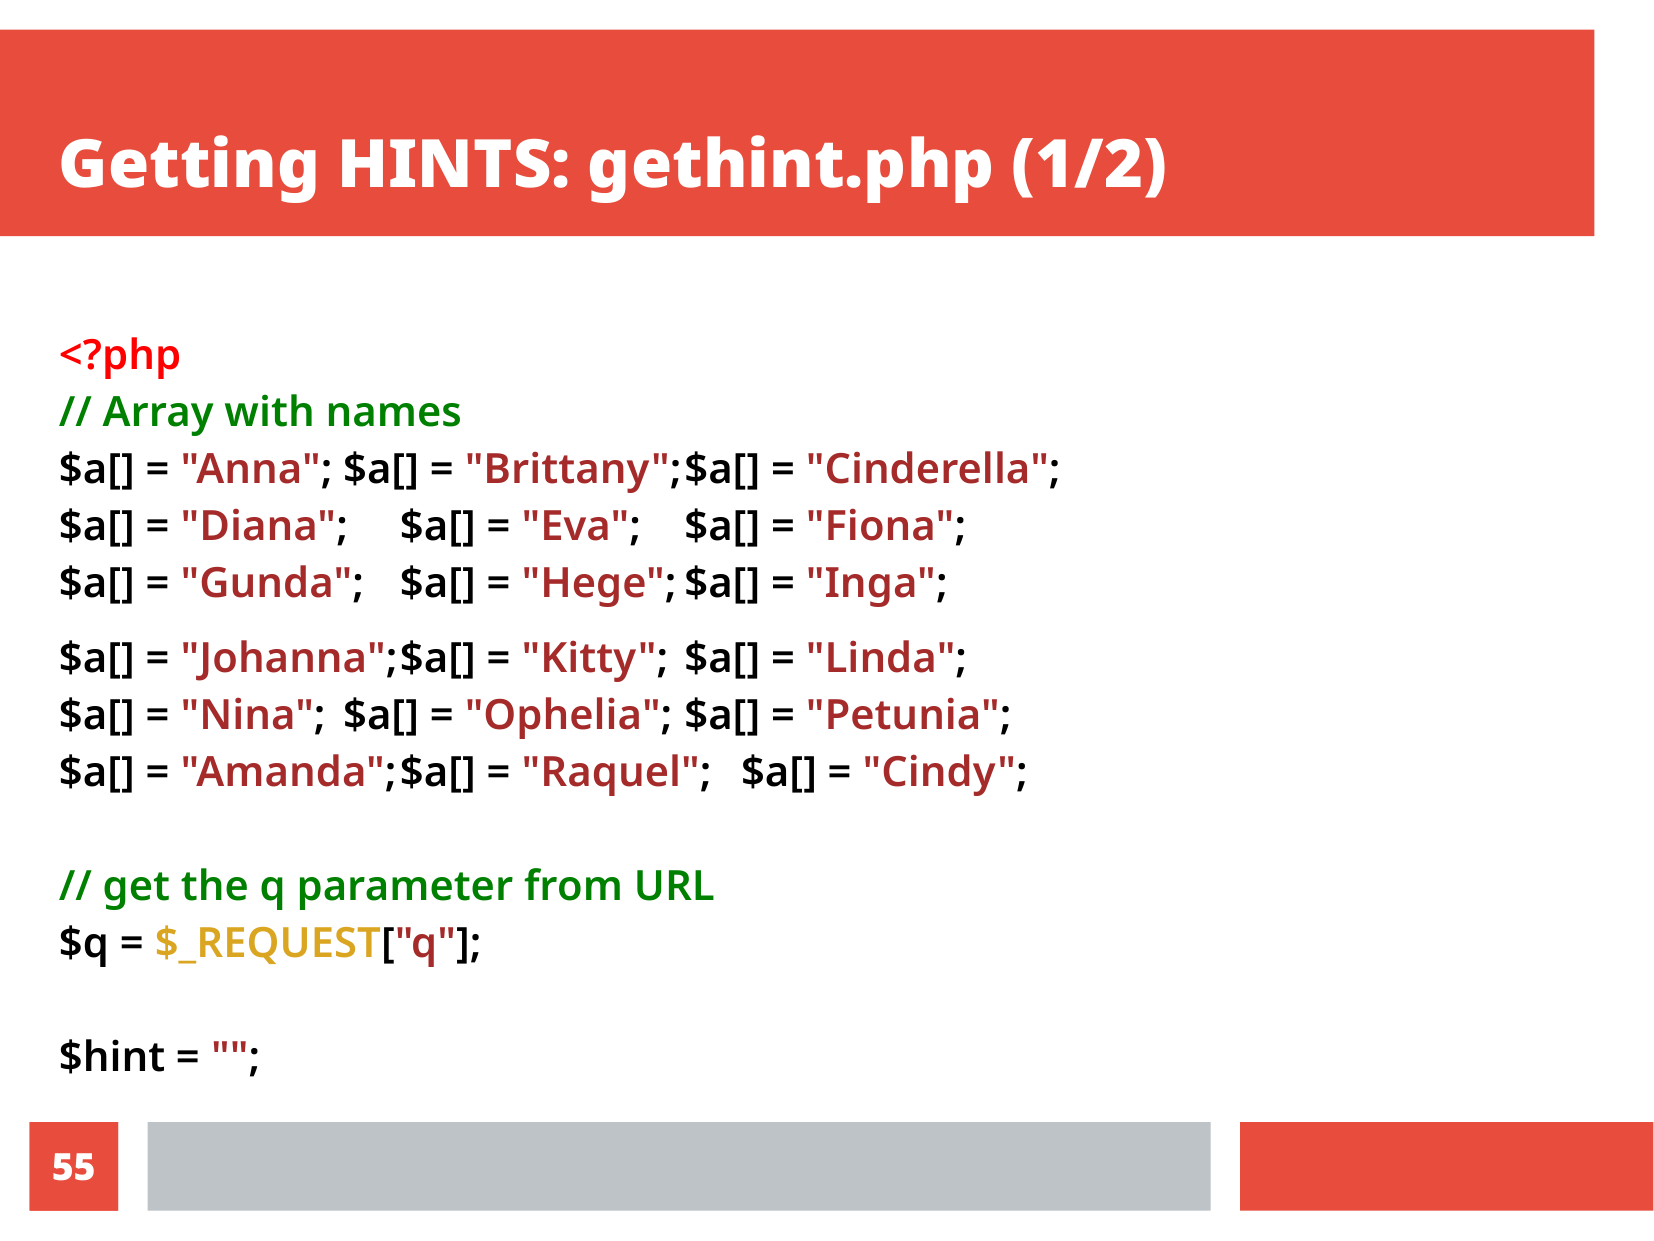

# Getting HINTS: gethint.php (1/2)
<?php
// Array with names
$a[] = "Anna";	$a[] = "Brittany";	$a[] = "Cinderella";
$a[] = "Diana";	$a[] = "Eva";		$a[] = "Fiona";
$a[] = "Gunda";	$a[] = "Hege";		$a[] = "Inga";
$a[] = "Johanna";	$a[] = "Kitty";		$a[] = "Linda";
$a[] = "Nina";		$a[] = "Ophelia";	$a[] = "Petunia";
$a[] = "Amanda";	$a[] = "Raquel";	$a[] = "Cindy";
// get the q parameter from URL
$q = $_REQUEST["q"];
$hint = "";
55